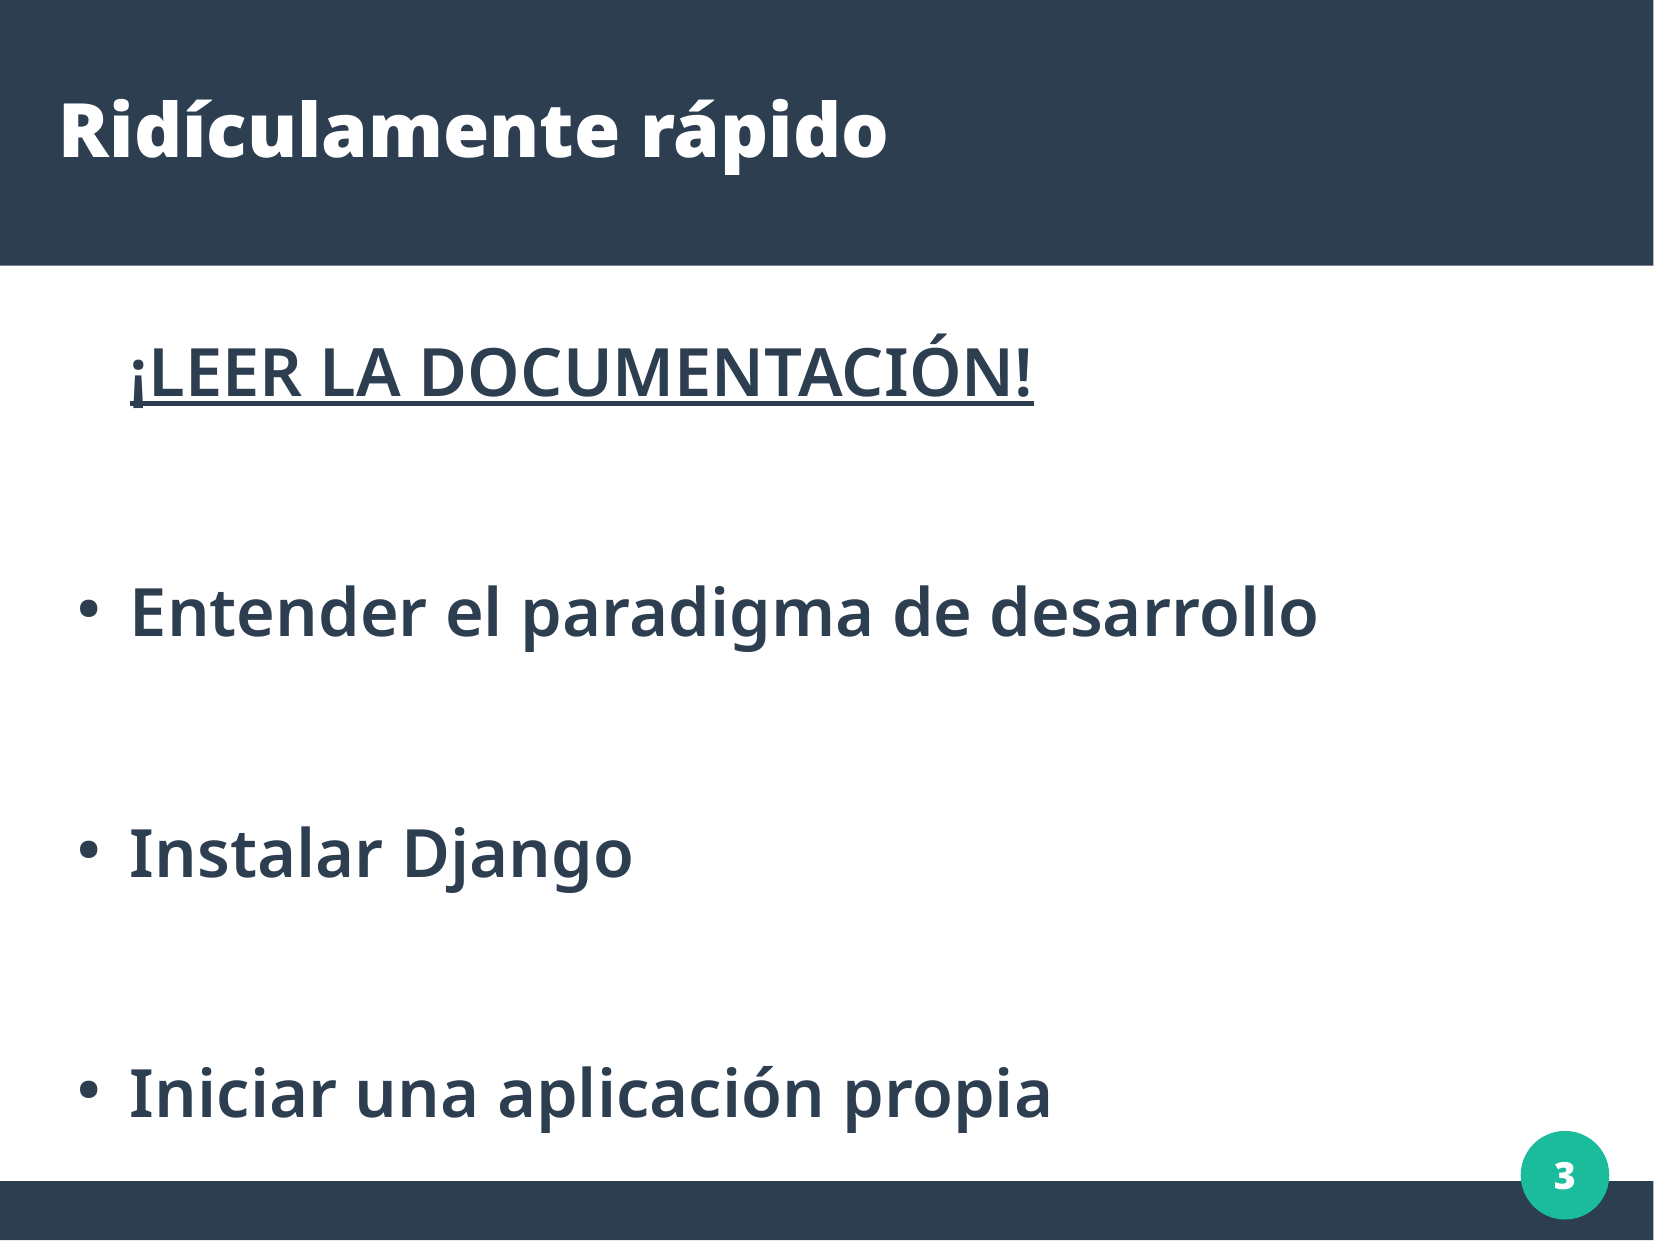

# Ridículamente rápido
¡LEER LA DOCUMENTACIÓN!
Entender el paradigma de desarrollo
Instalar Django
Iniciar una aplicación propia
3